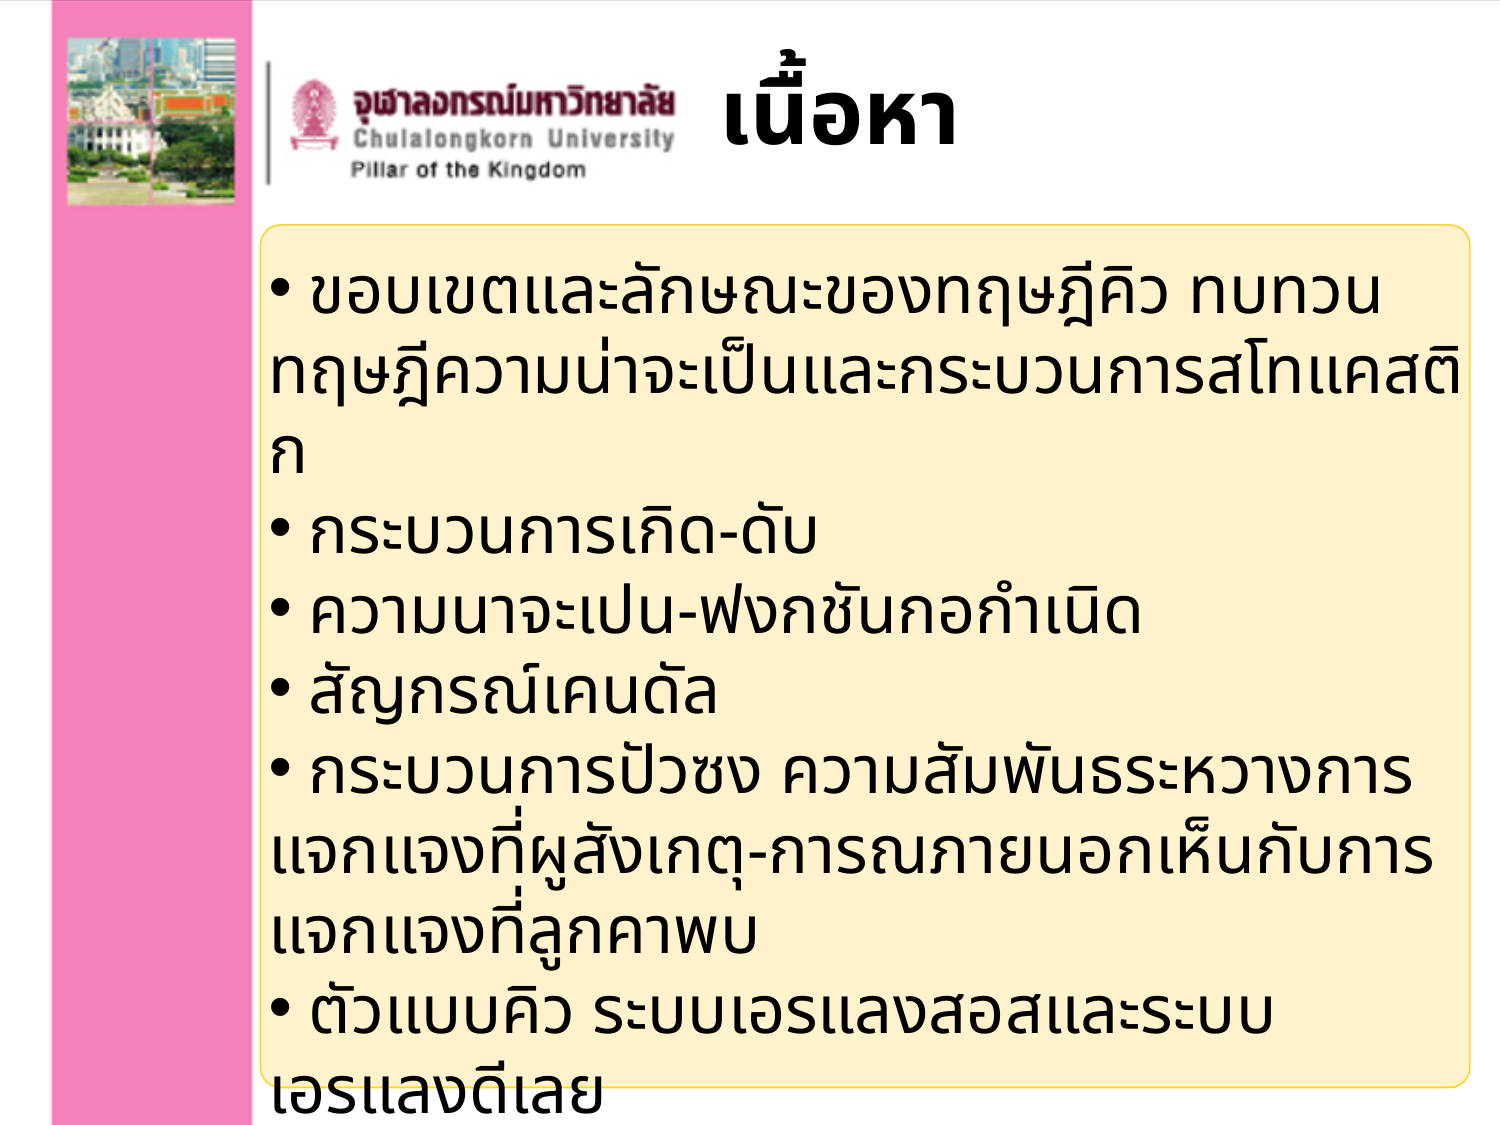

เนื้อหา
 ขอบเขตและลักษณะของทฤษฎีคิว ทบทวนทฤษฎีความน่าจะเป็นและกระบวนการสโทแคสติก
 กระบวนการเกิด-ดับ
 ความนาจะเปน-ฟงกชันกอกําเนิด
 สัญกรณ์เคนดัล
 กระบวนการปัวซง ความสัมพันธระหวางการแจกแจงที่ผูสังเกตุ-การณภายนอกเห็นกับการแจกแจงที่ลูกคาพบ
 ตัวแบบคิว ระบบเอรแลงสอสและระบบเอรแลงดีเลย
 ตัวแบบคิว M/G/1 และระบบคิวบุริมภาพ
 เครือข่ายคิว